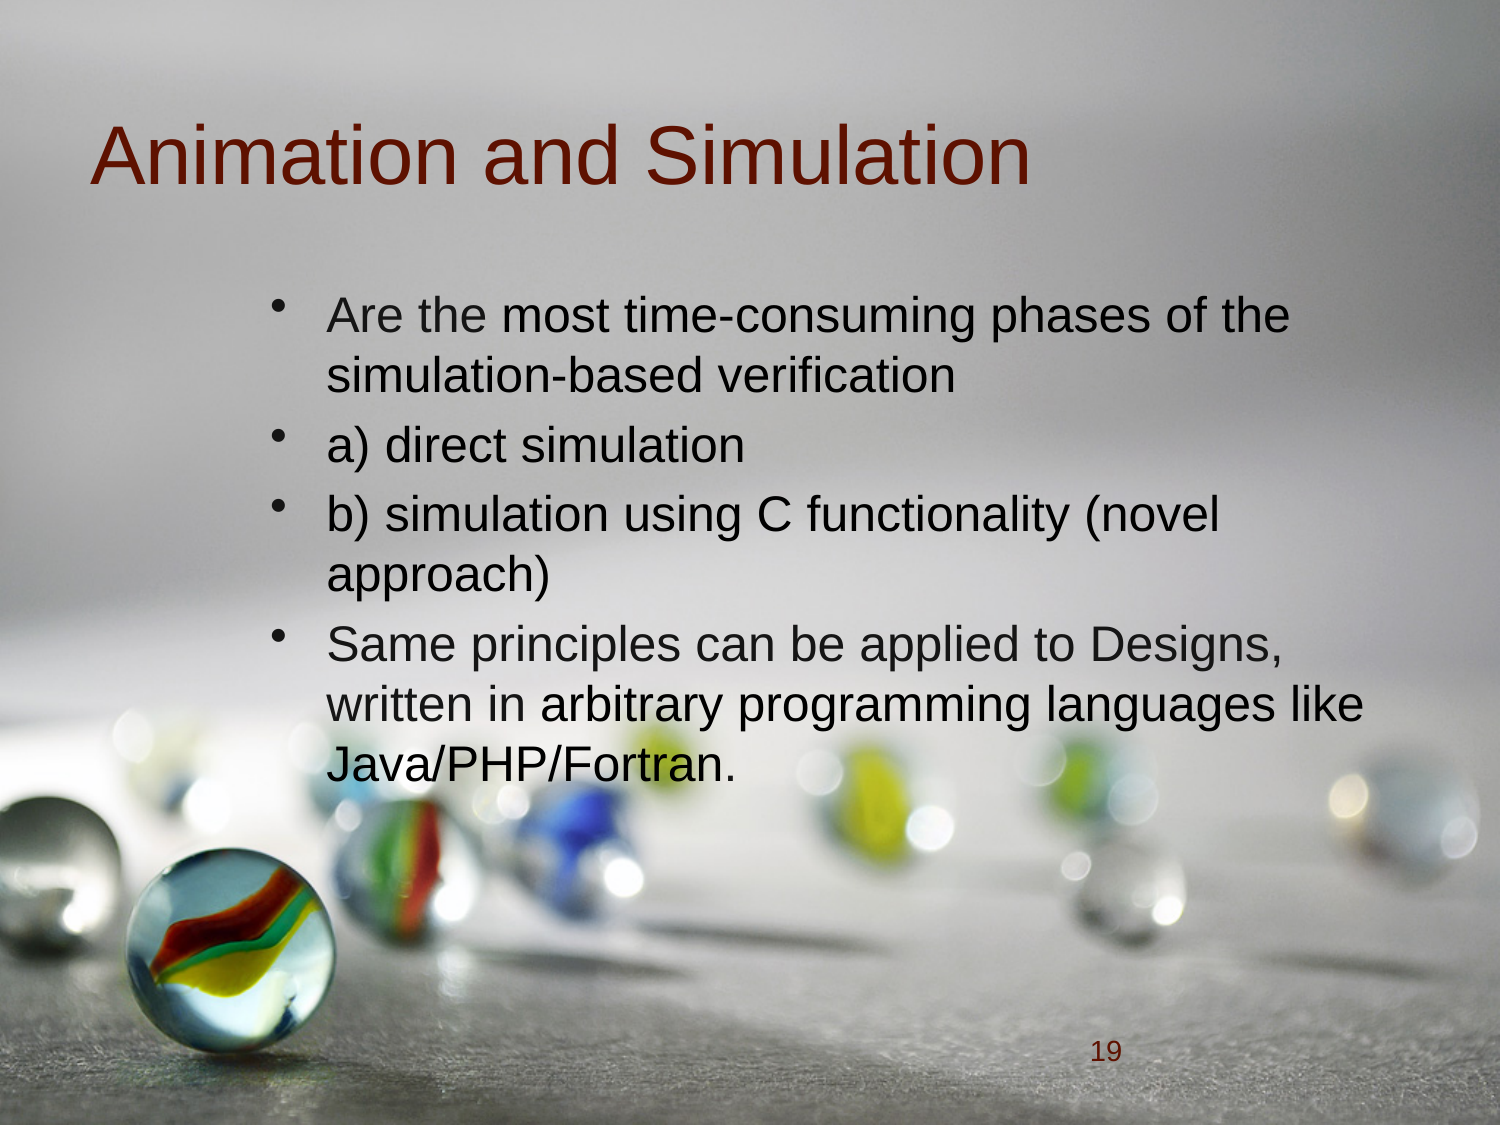

# Animation and Simulation
Are the most time-consuming phases of the simulation-based verification
a) direct simulation
b) simulation using C functionality (novel approach)
Same principles can be applied to Designs, written in arbitrary programming languages like Java/PHP/Fortran.
Tallinn, 01.01.2016
19